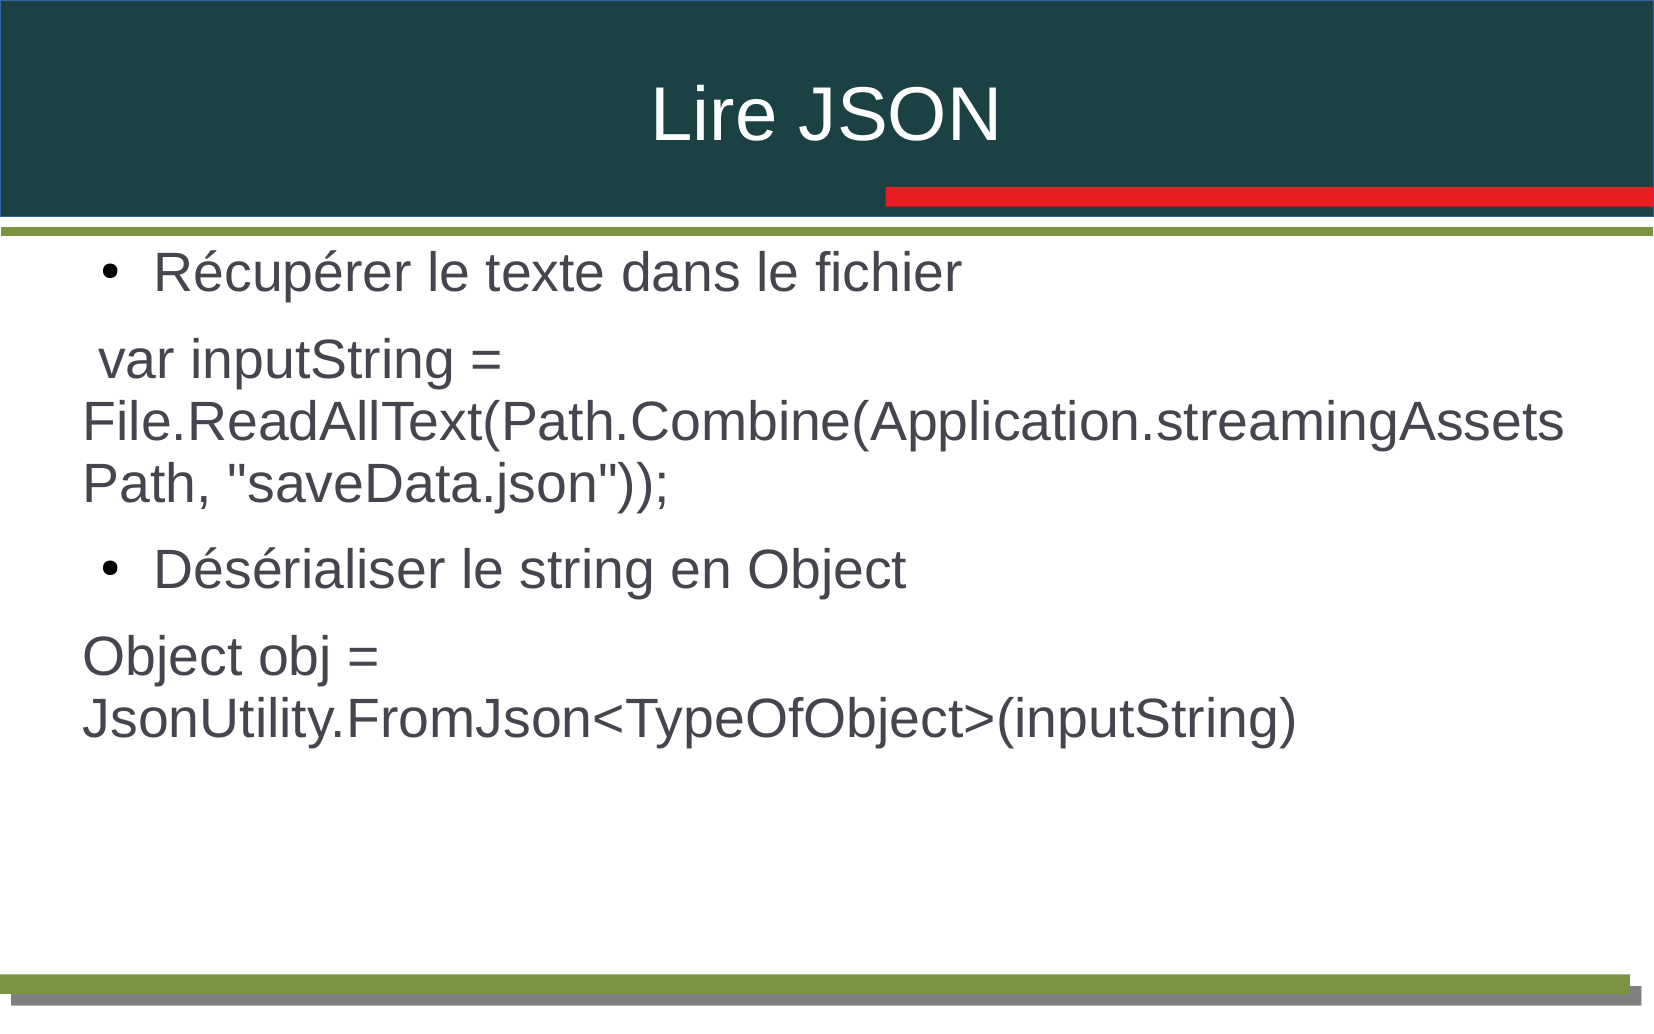

# Lire JSON
Récupérer le texte dans le fichier
 var inputString = File.ReadAllText(Path.Combine(Application.streamingAssetsPath, "saveData.json"));
Désérialiser le string en Object
Object obj = JsonUtility.FromJson<TypeOfObject>(inputString)